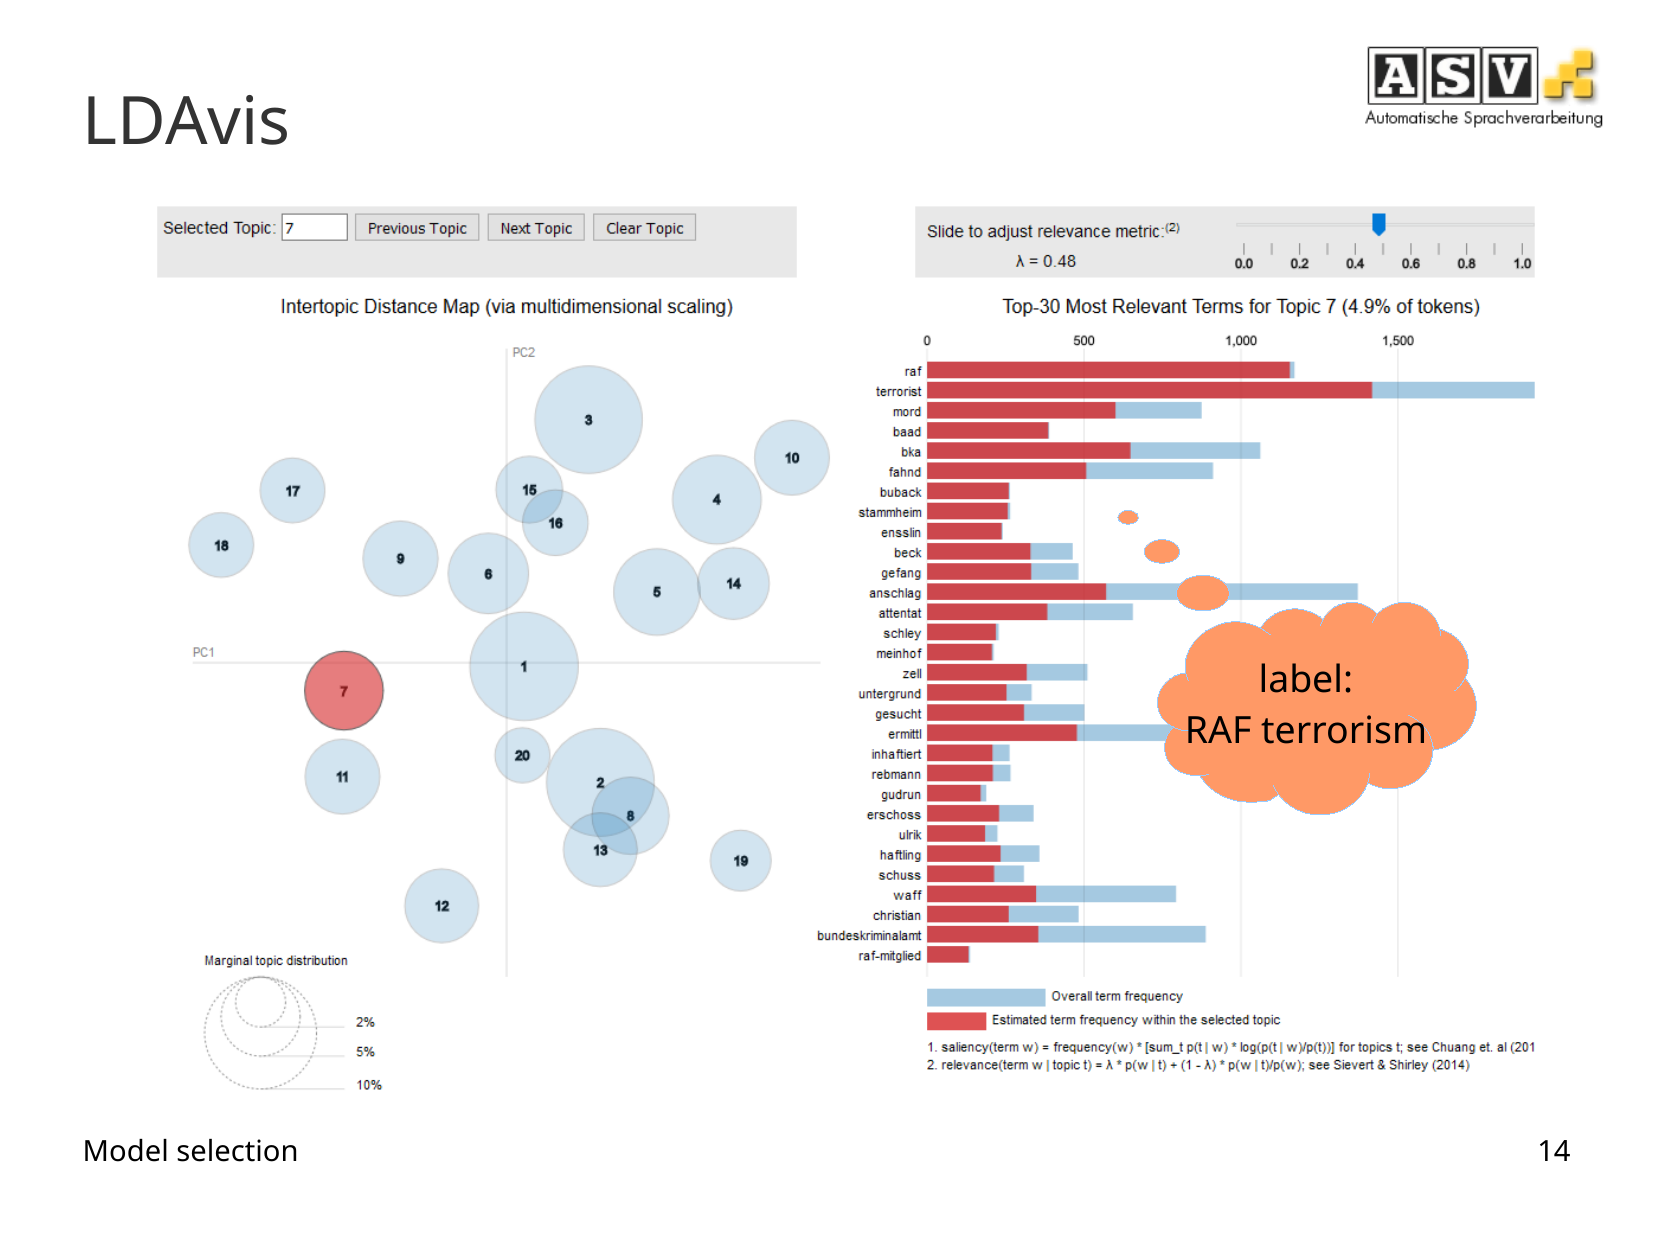

# LDAvis
label:
RAF terrorism
Model selection
14